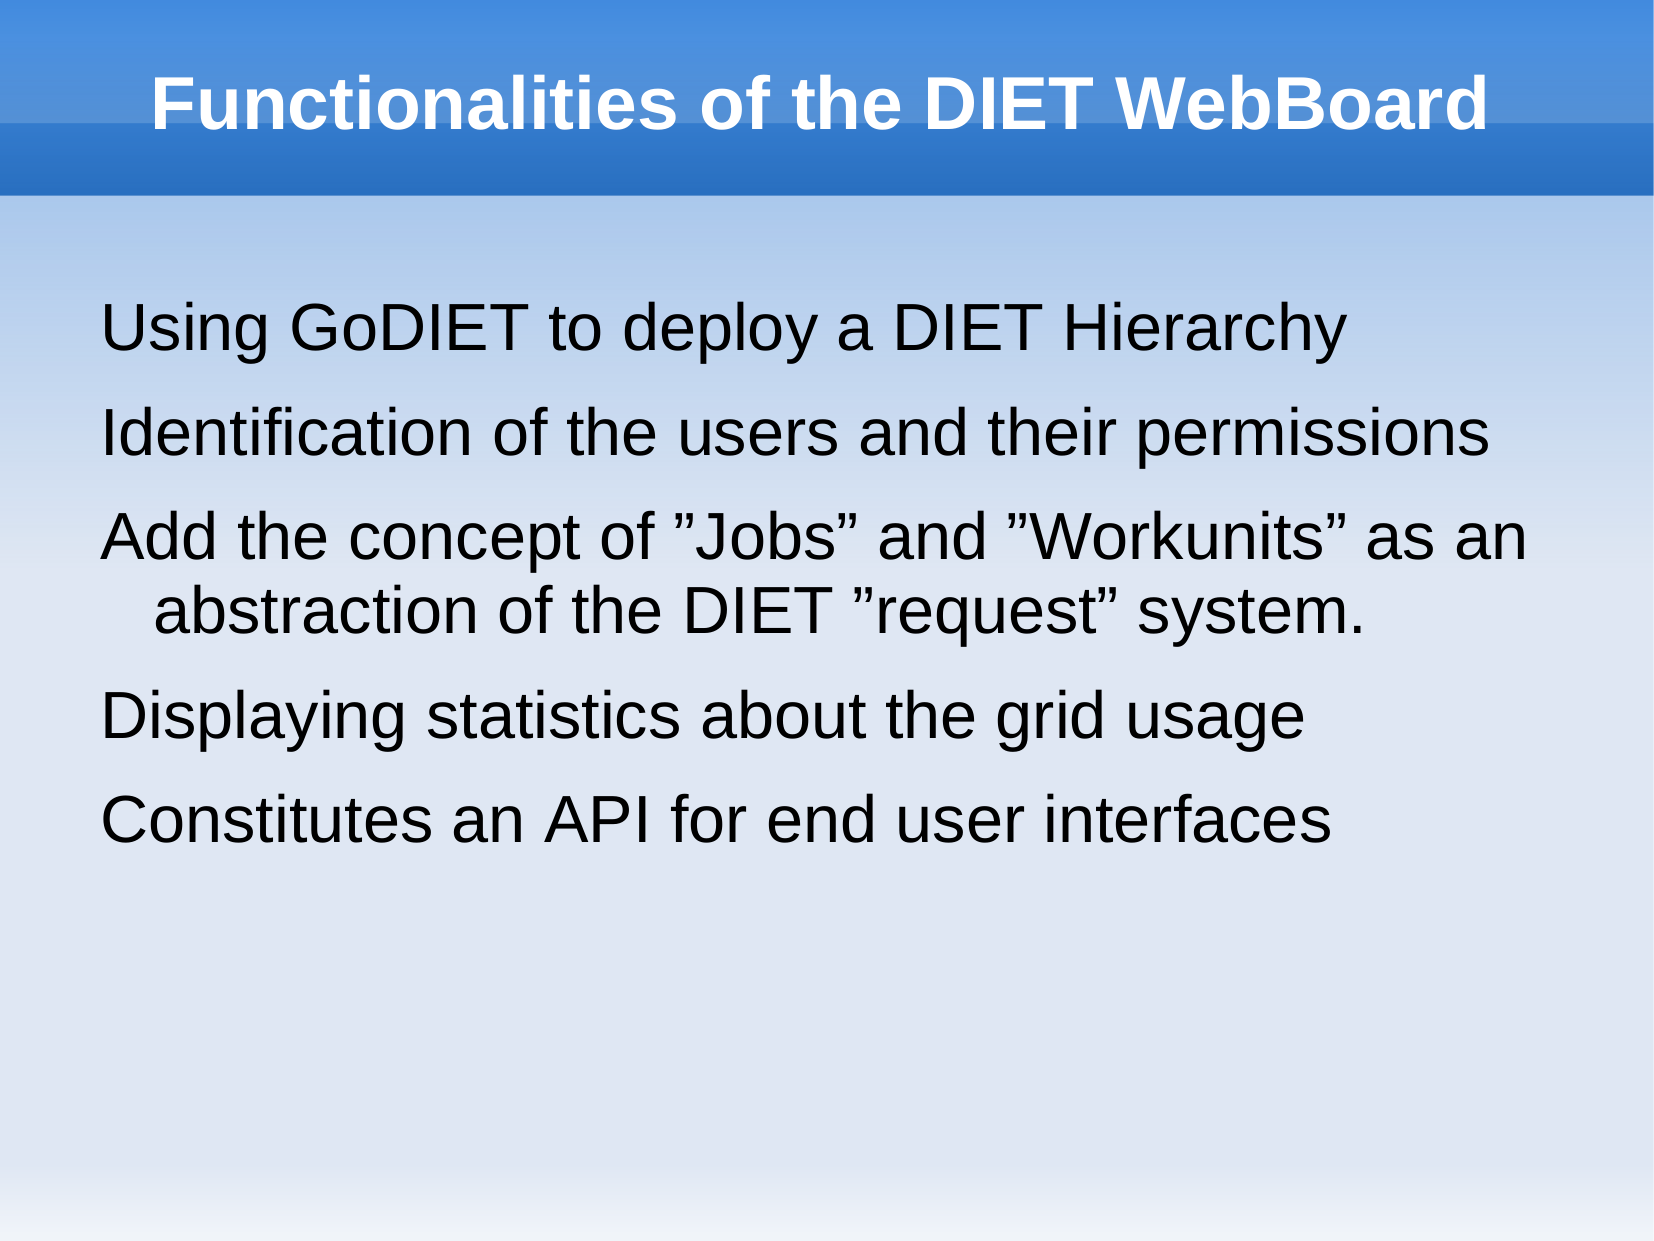

# Functionalities of the DIET WebBoard
Using GoDIET to deploy a DIET Hierarchy
Identification of the users and their permissions
Add the concept of ”Jobs” and ”Workunits” as an abstraction of the DIET ”request” system.
Displaying statistics about the grid usage
Constitutes an API for end user interfaces